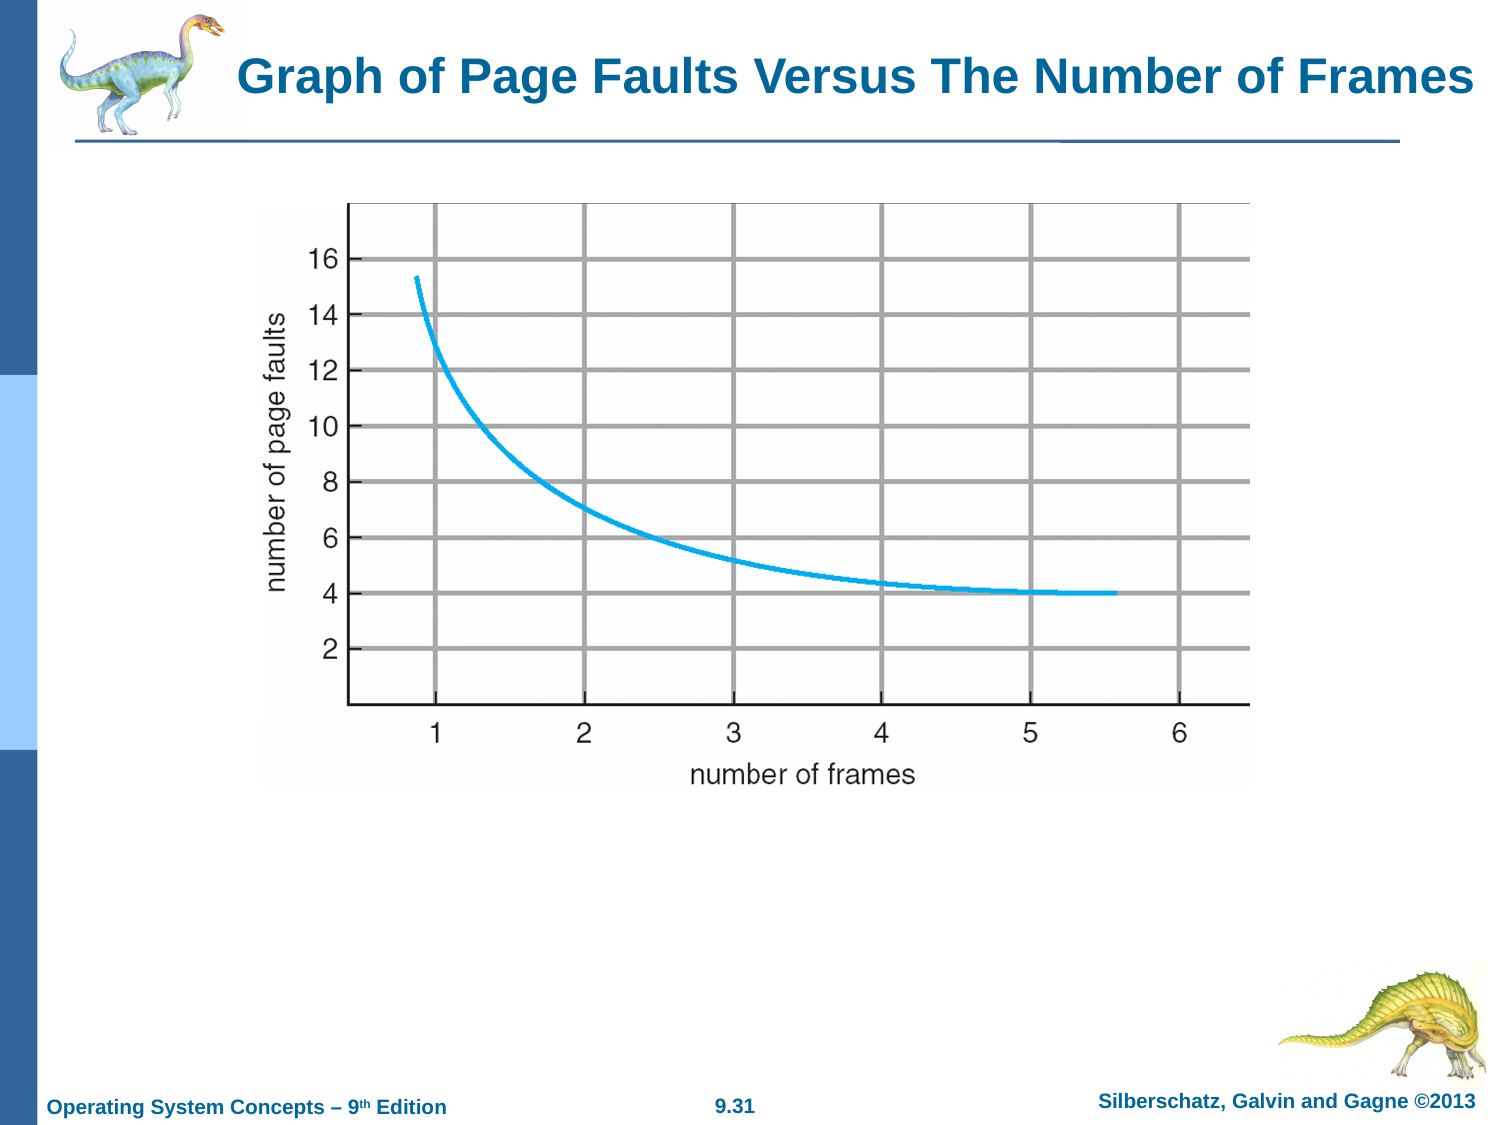

# Graph of Page Faults Versus The Number of Frames